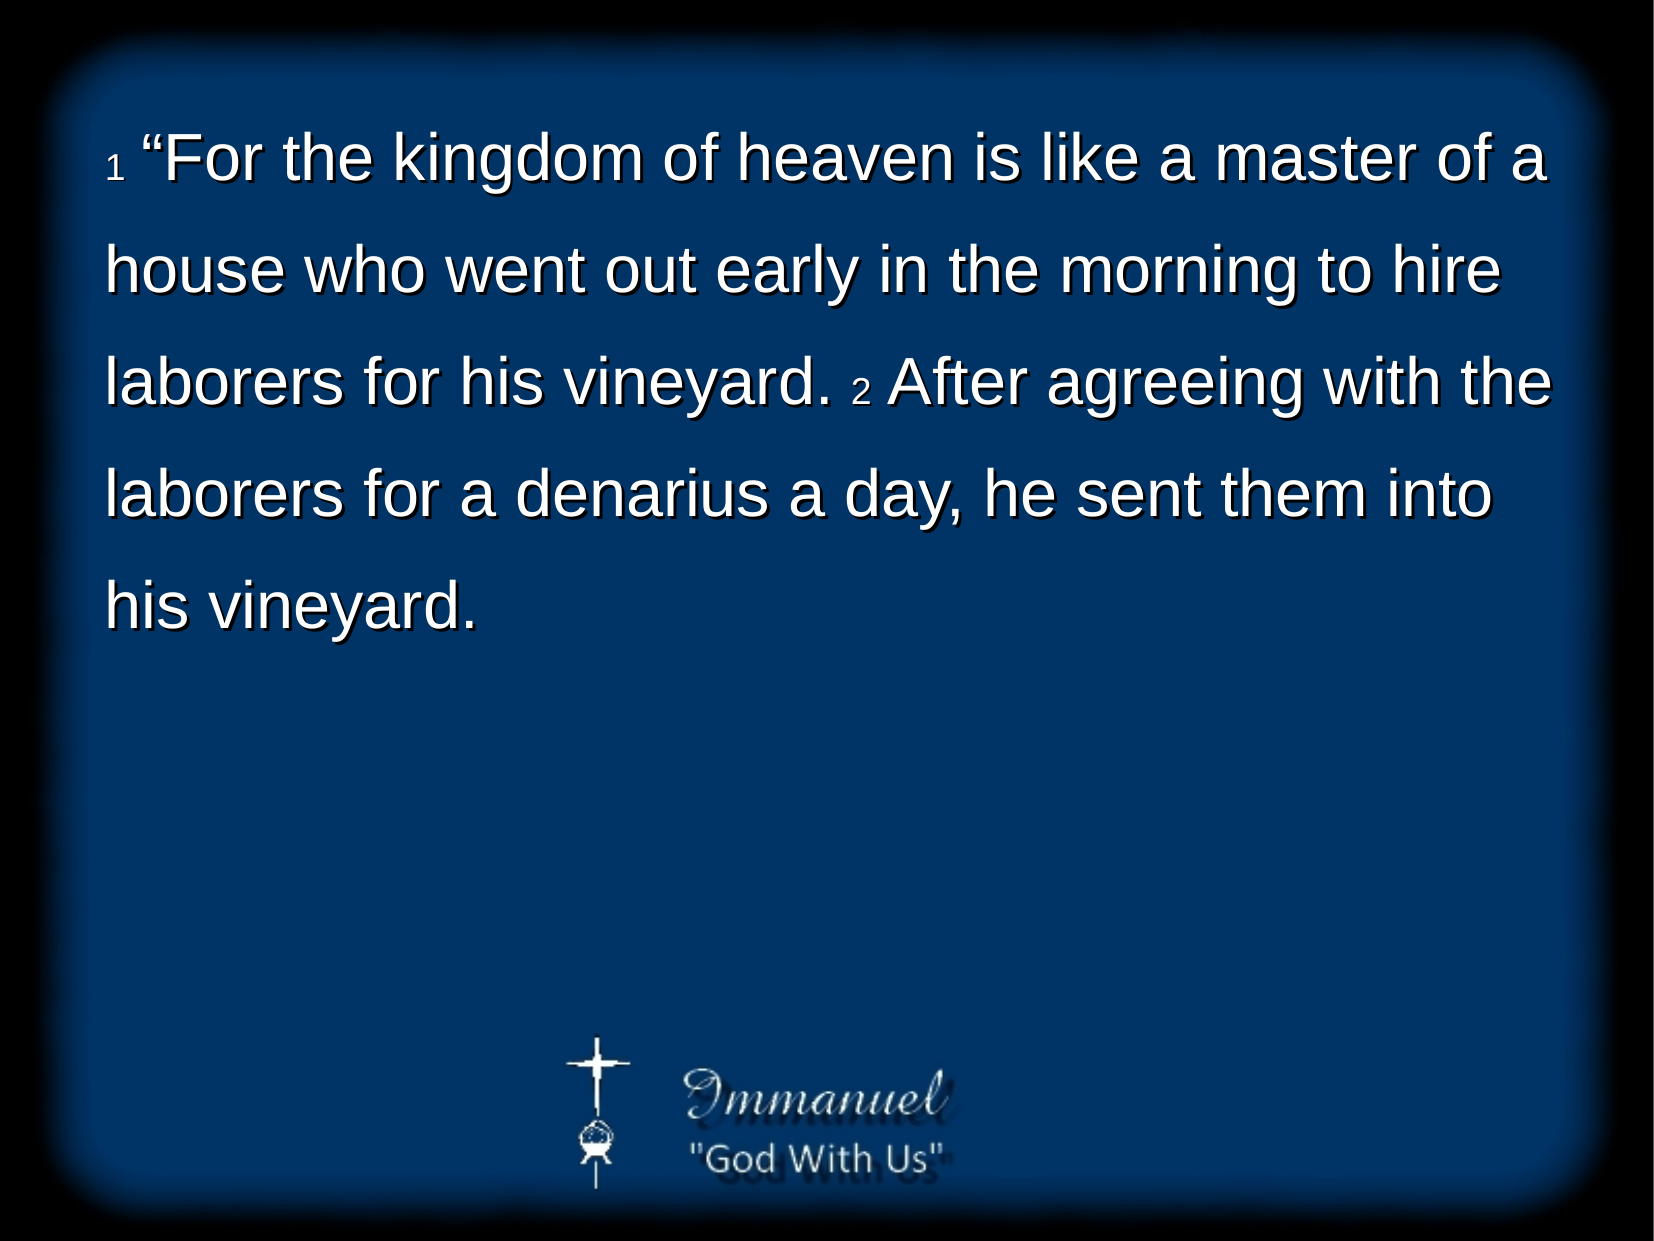

1 “For the kingdom of heaven is like a master of a house who went out early in the morning to hire laborers for his vineyard. 2 After agreeing with the laborers for a denarius a day, he sent them into his vineyard.